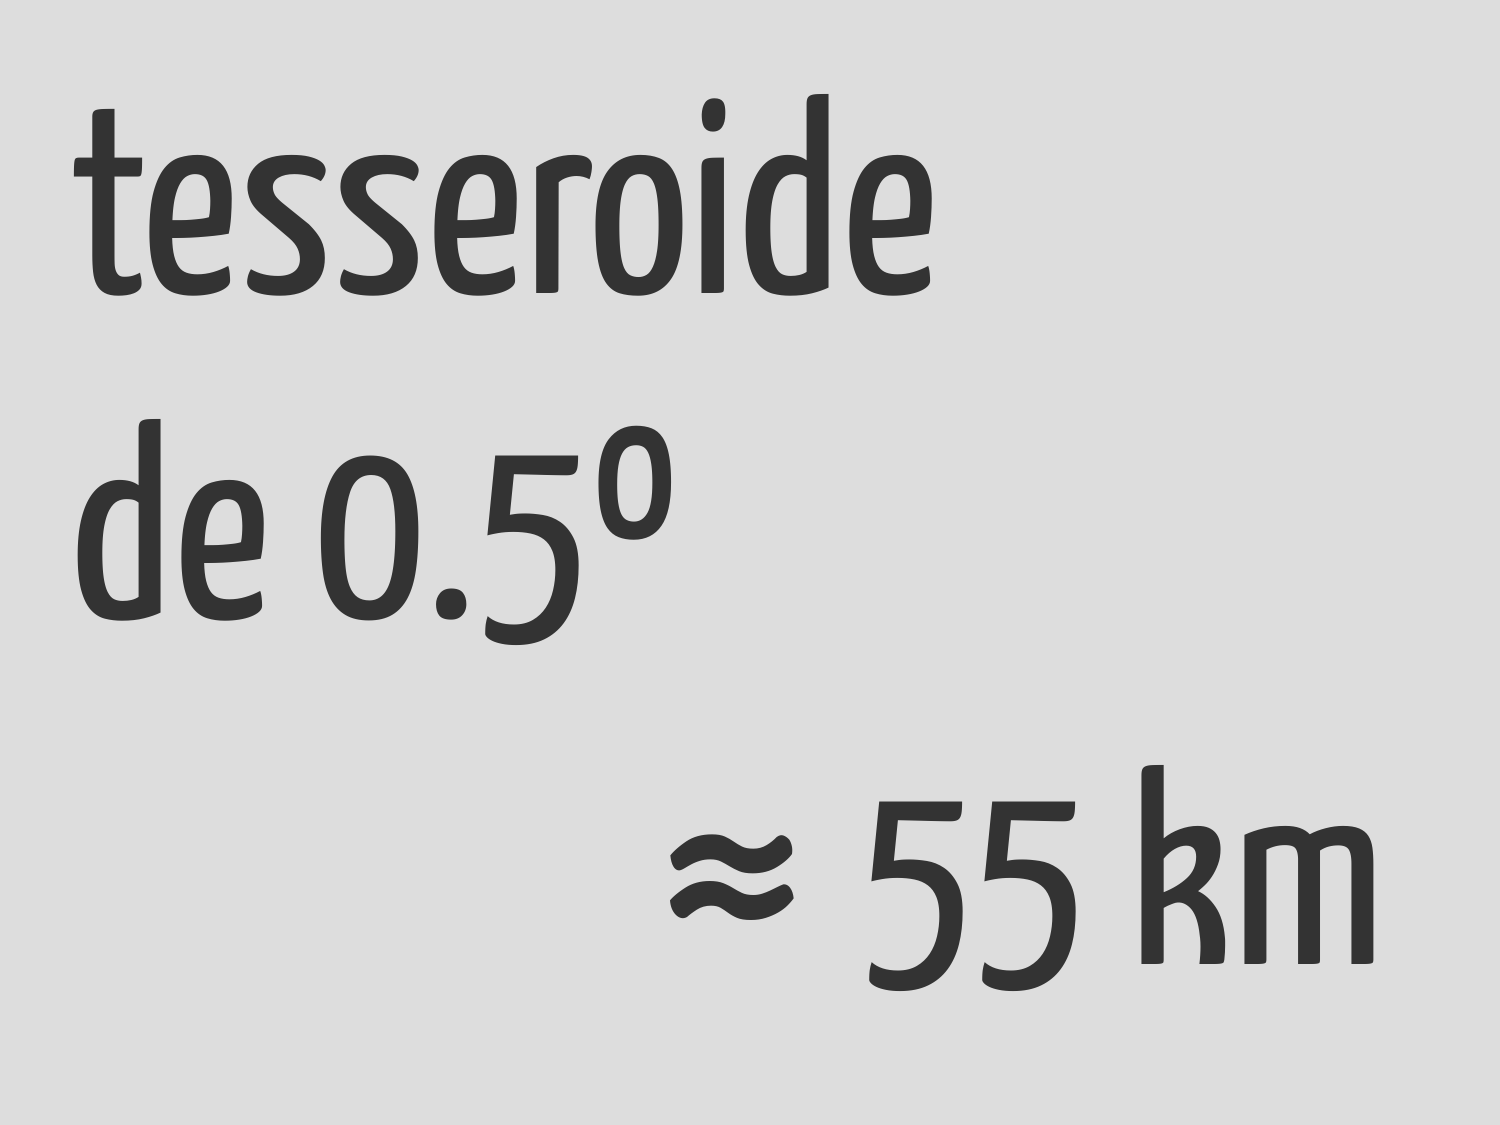

# tesseroide de 0.5º
 ≈ 55 km